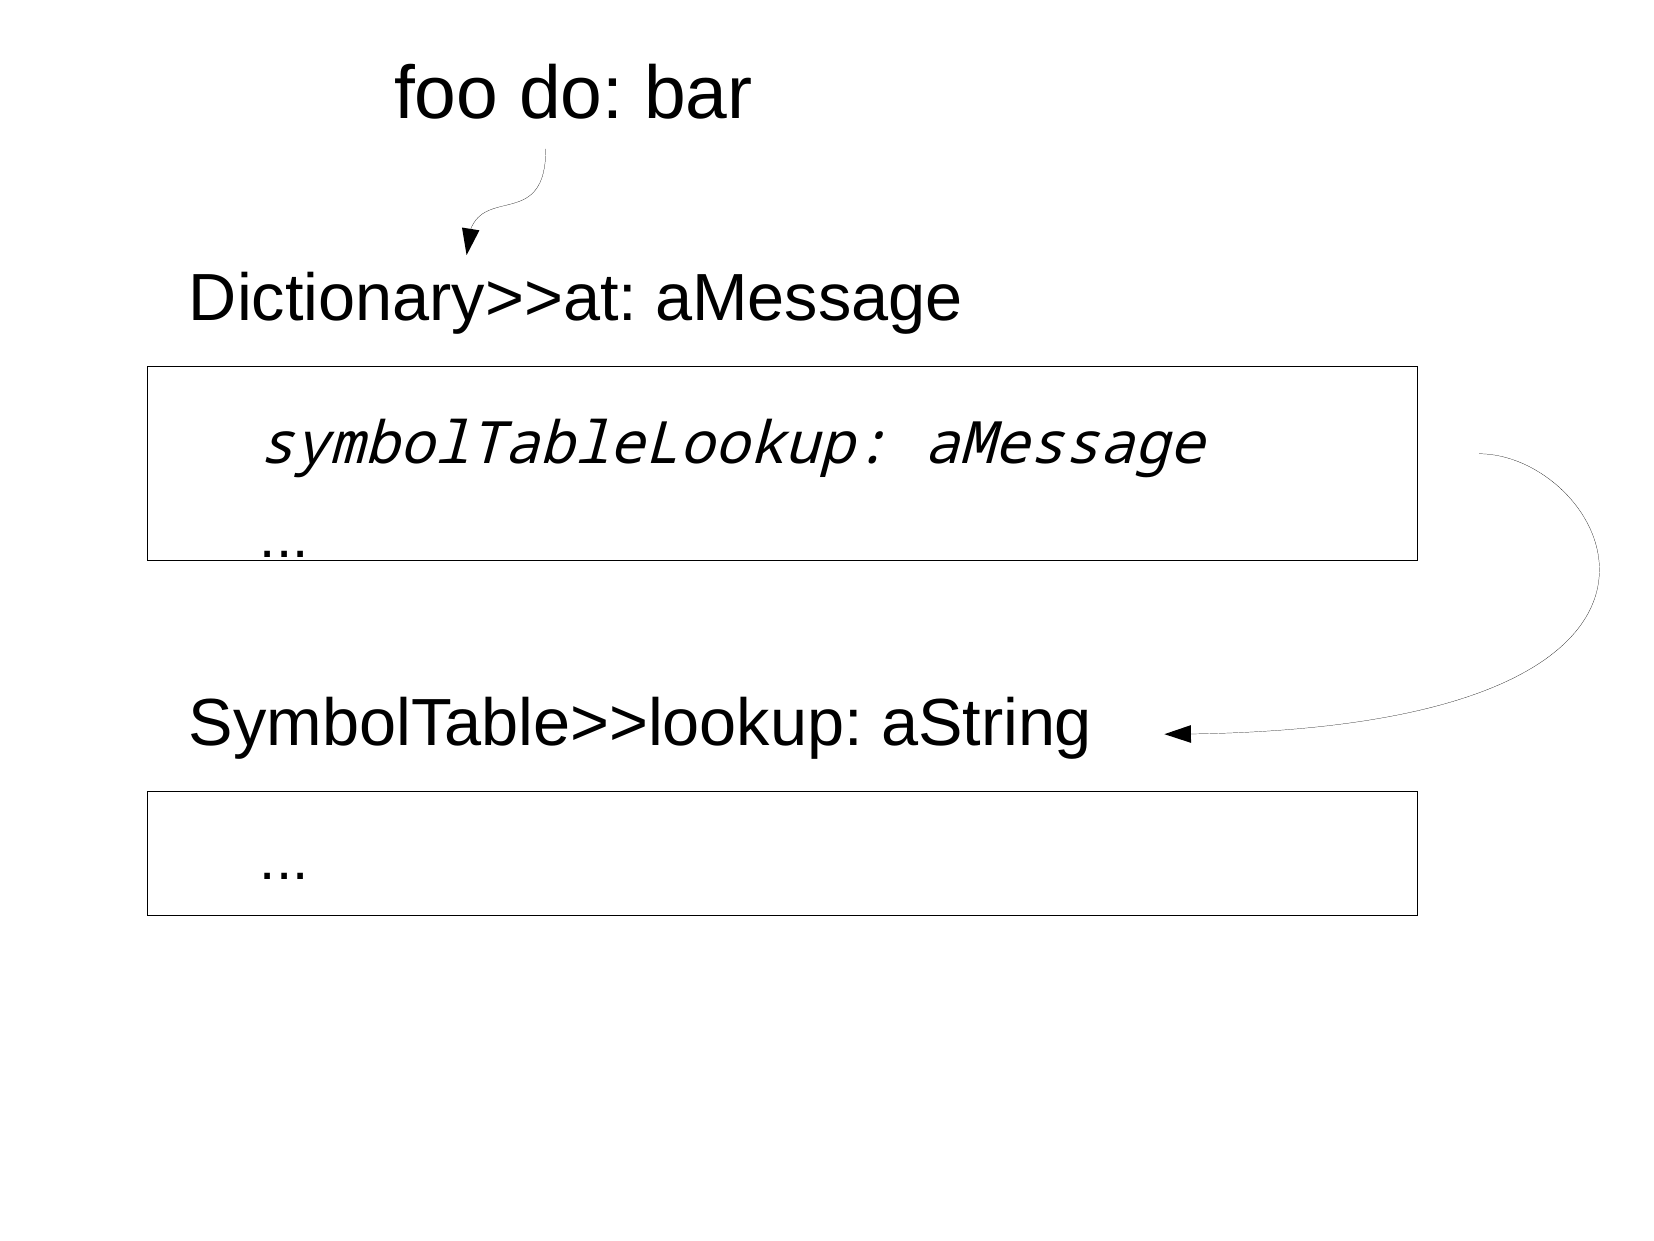

foo do: bar
Dictionary>>at: aMessage
symbolTableLookup: aMessage
...
# SymbolTable>>lookup: aString
...